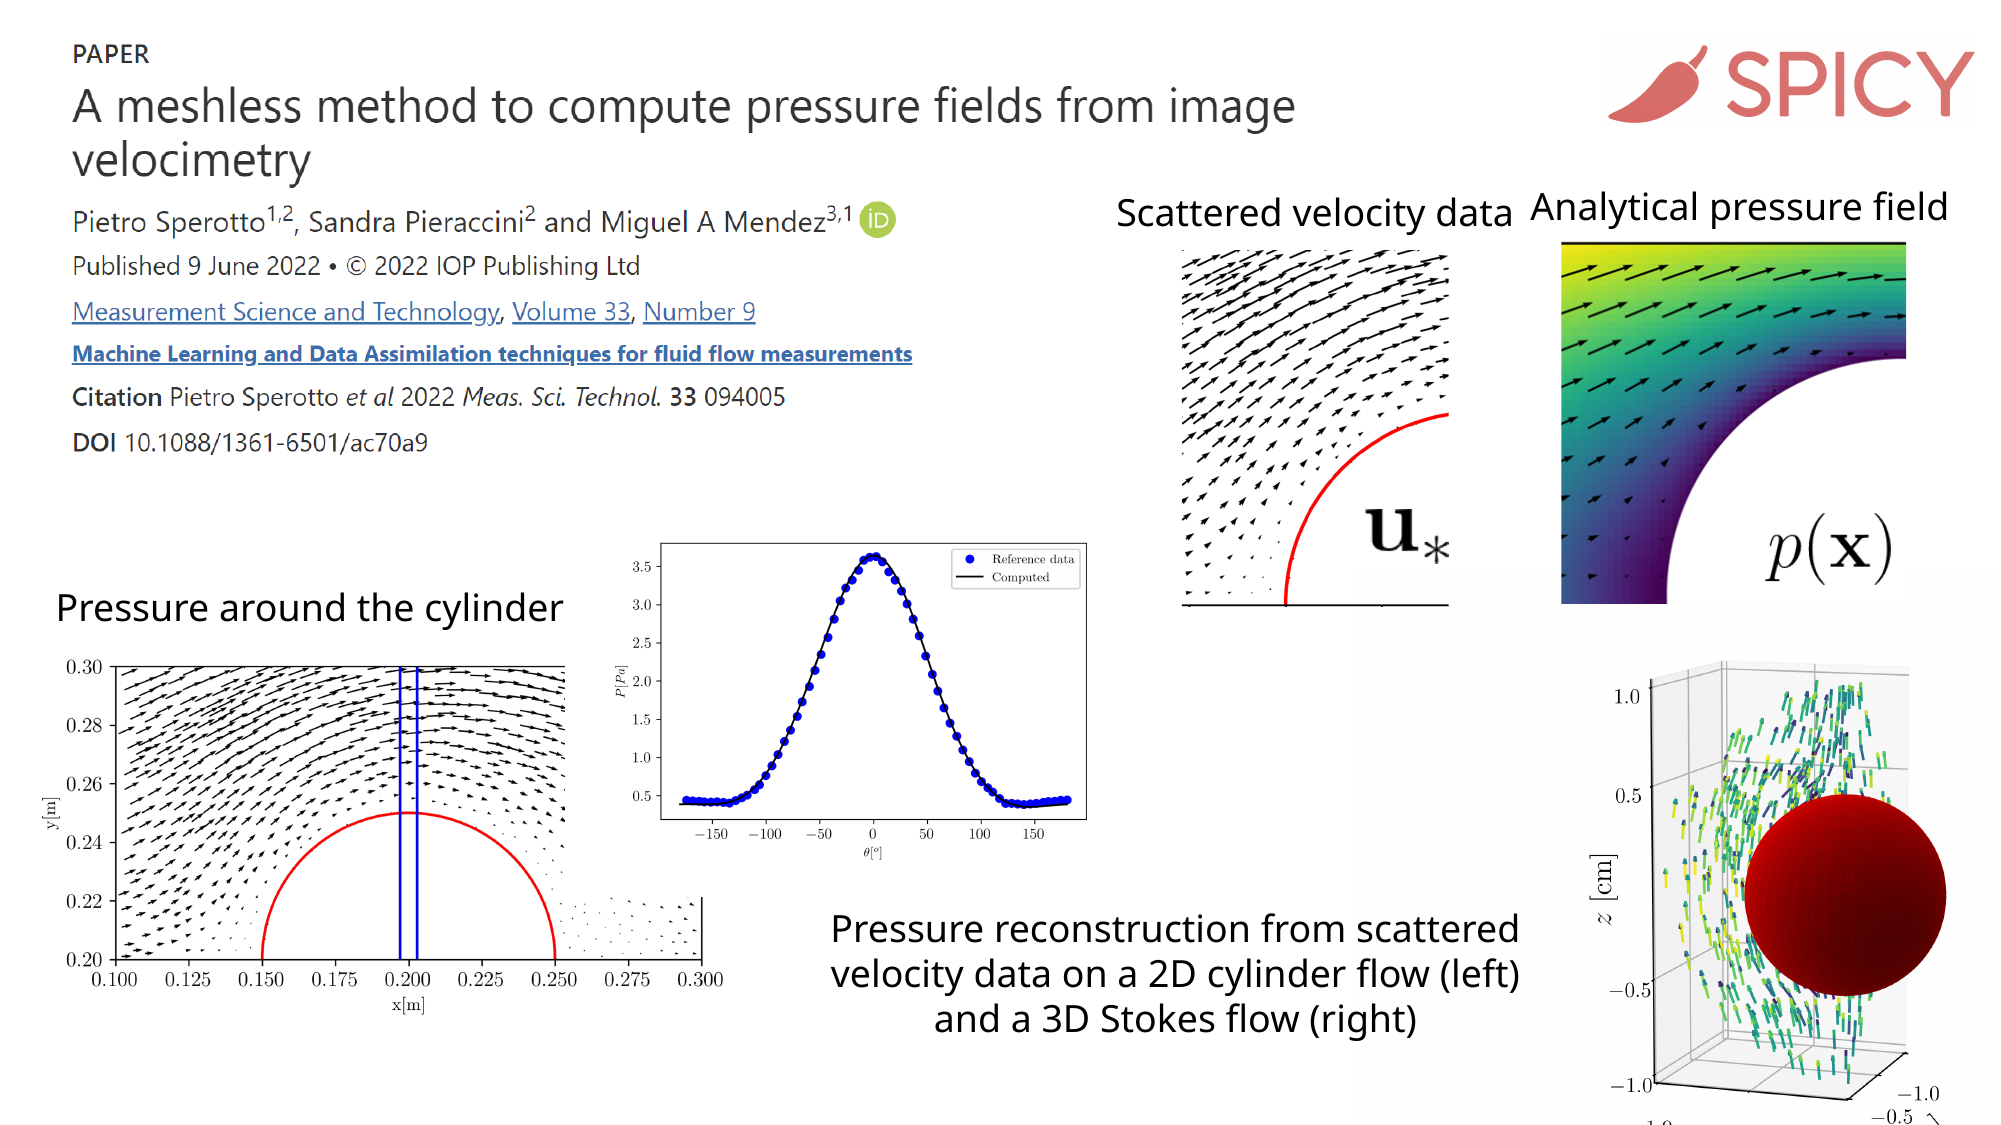

Analytical pressure field
Scattered velocity data
Pressure around the cylinder
Pressure reconstruction from scattered velocity data on a 2D cylinder flow (left) and a 3D Stokes flow (right)